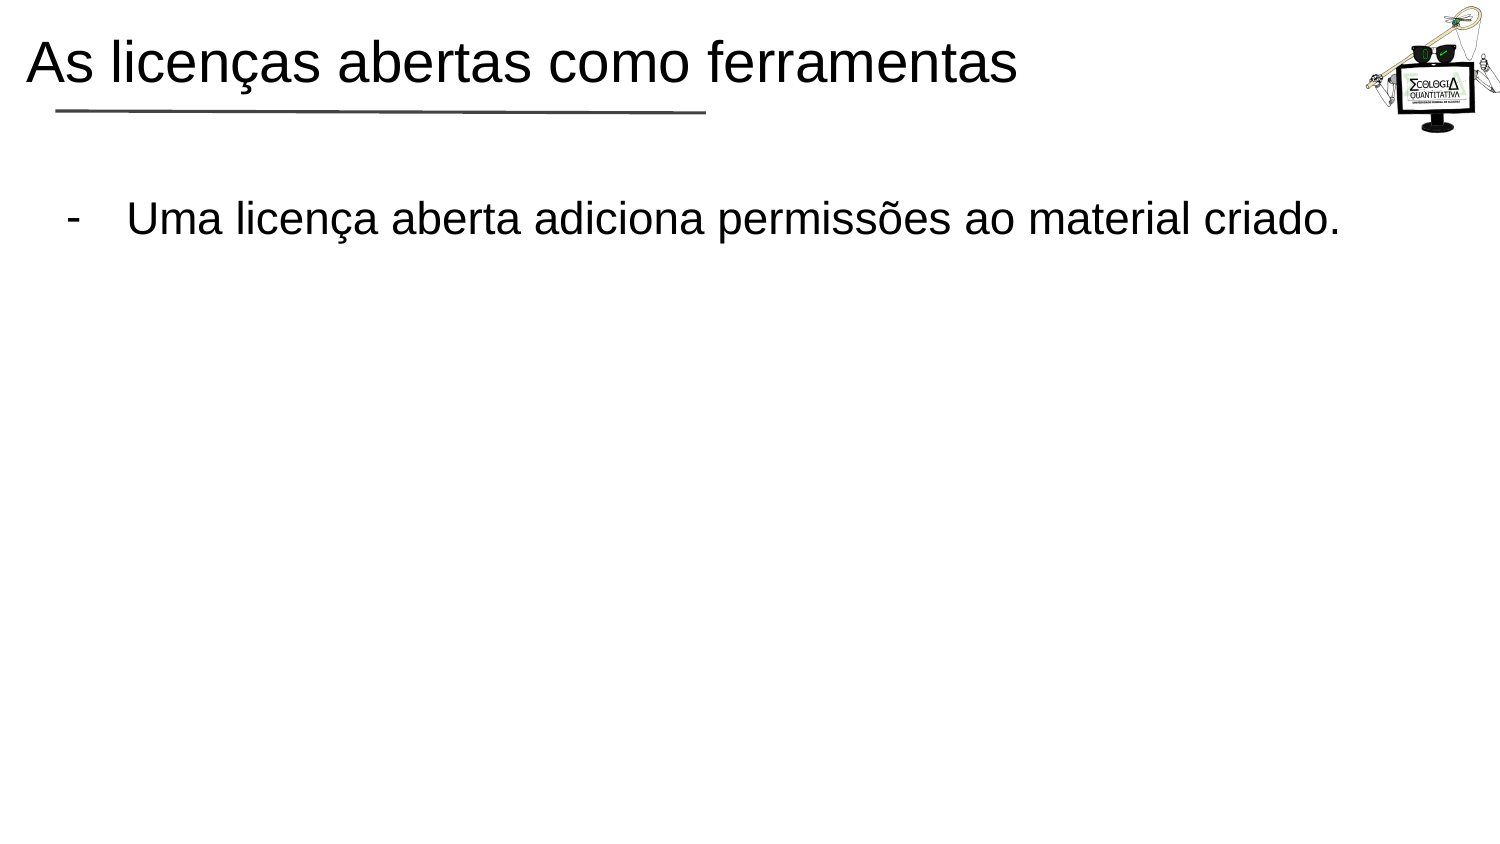

As licenças abertas como ferramentas
Uma licença aberta adiciona permissões ao material criado.